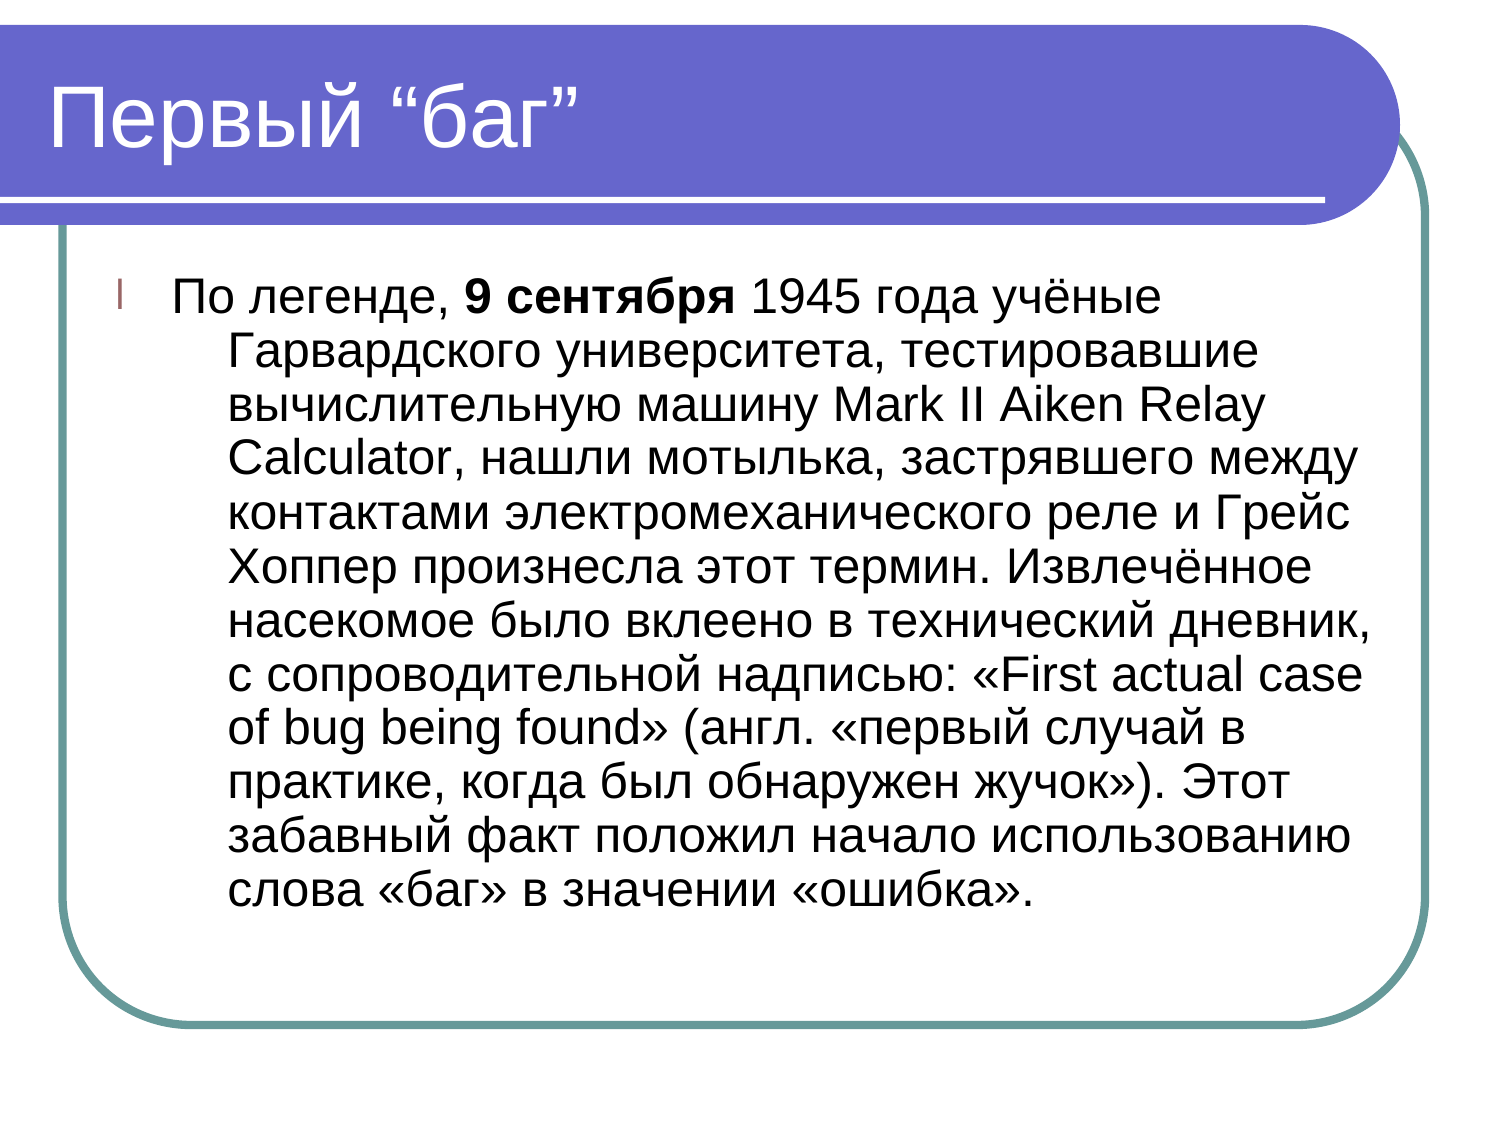

# Первый “баг”
По легенде, 9 сентября 1945 года учёные Гарвардского университета, тестировавшие вычислительную машину Mark II Aiken Relay Calculator, нашли мотылька, застрявшего между контактами электромеханического реле и Грейс Хоппер произнесла этот термин. Извлечённое насекомое было вклеено в технический дневник, с сопроводительной надписью: «First actual case of bug being found» (англ. «первый случай в практике, когда был обнаружен жучок»). Этот забавный факт положил начало использованию слова «баг» в значении «ошибка».